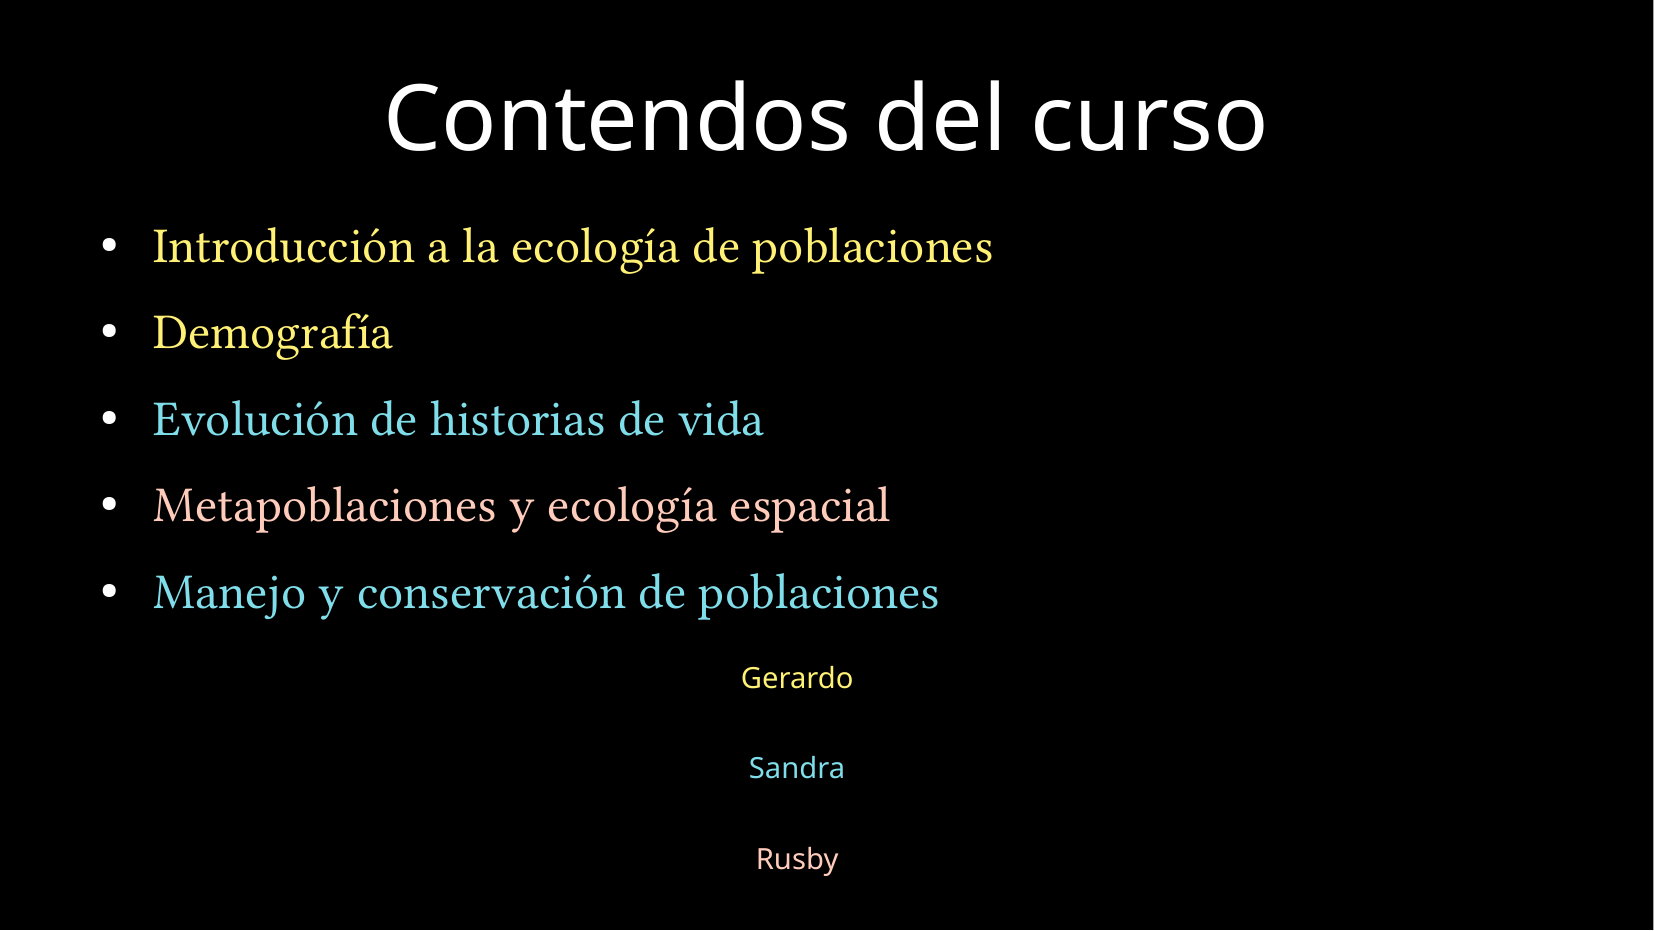

# Contendos del curso
Introducción a la ecología de poblaciones
Demografía
Evolución de historias de vida
Metapoblaciones y ecología espacial
Manejo y conservación de poblaciones
Gerardo
Sandra
Rusby